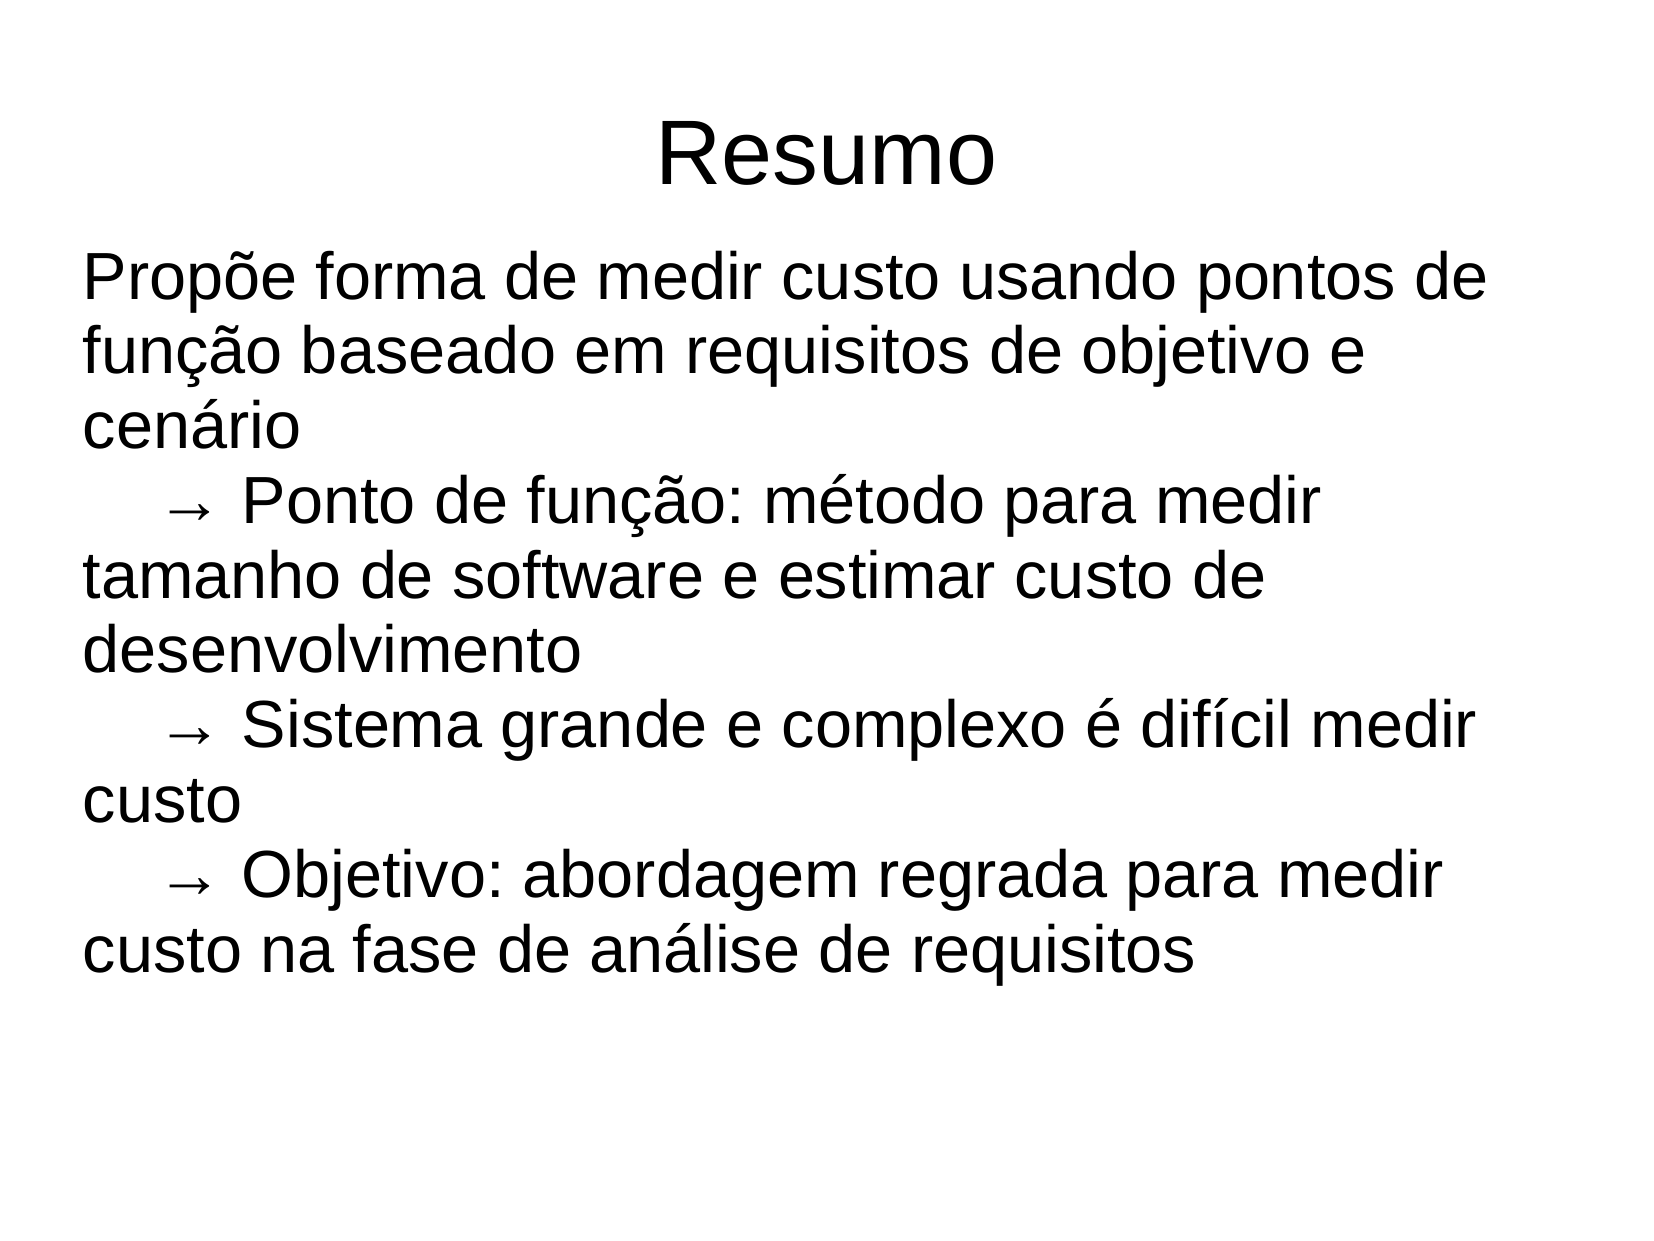

# Resumo
Propõe forma de medir custo usando pontos de função baseado em requisitos de objetivo e cenário
	→ Ponto de função: método para medir tamanho de software e estimar custo de desenvolvimento
	→ Sistema grande e complexo é difícil medir custo
	→ Objetivo: abordagem regrada para medir custo na fase de análise de requisitos